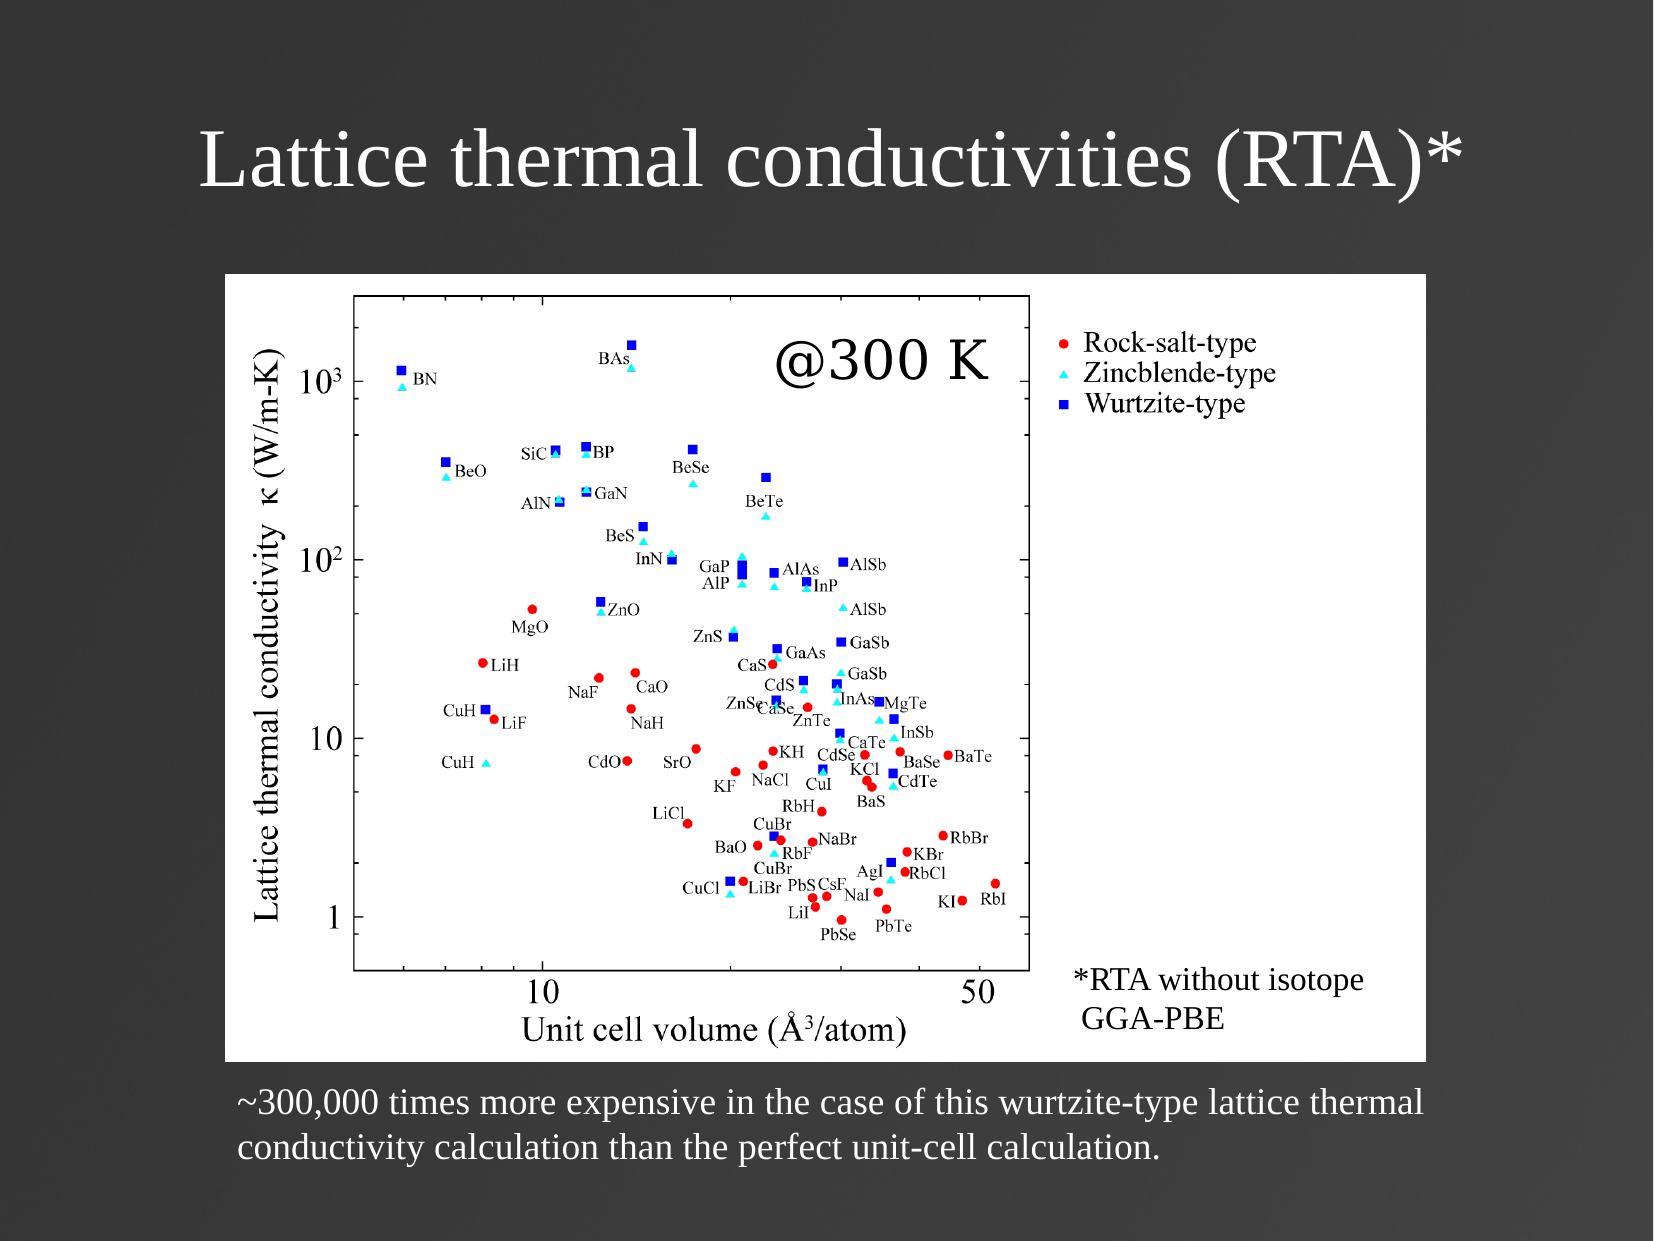

# Lattice thermal conductivities (RTA)*
@300 K
*RTA without isotope
 GGA-PBE
~300,000 times more expensive in the case of this wurtzite-type lattice thermal
conductivity calculation than the perfect unit-cell calculation.